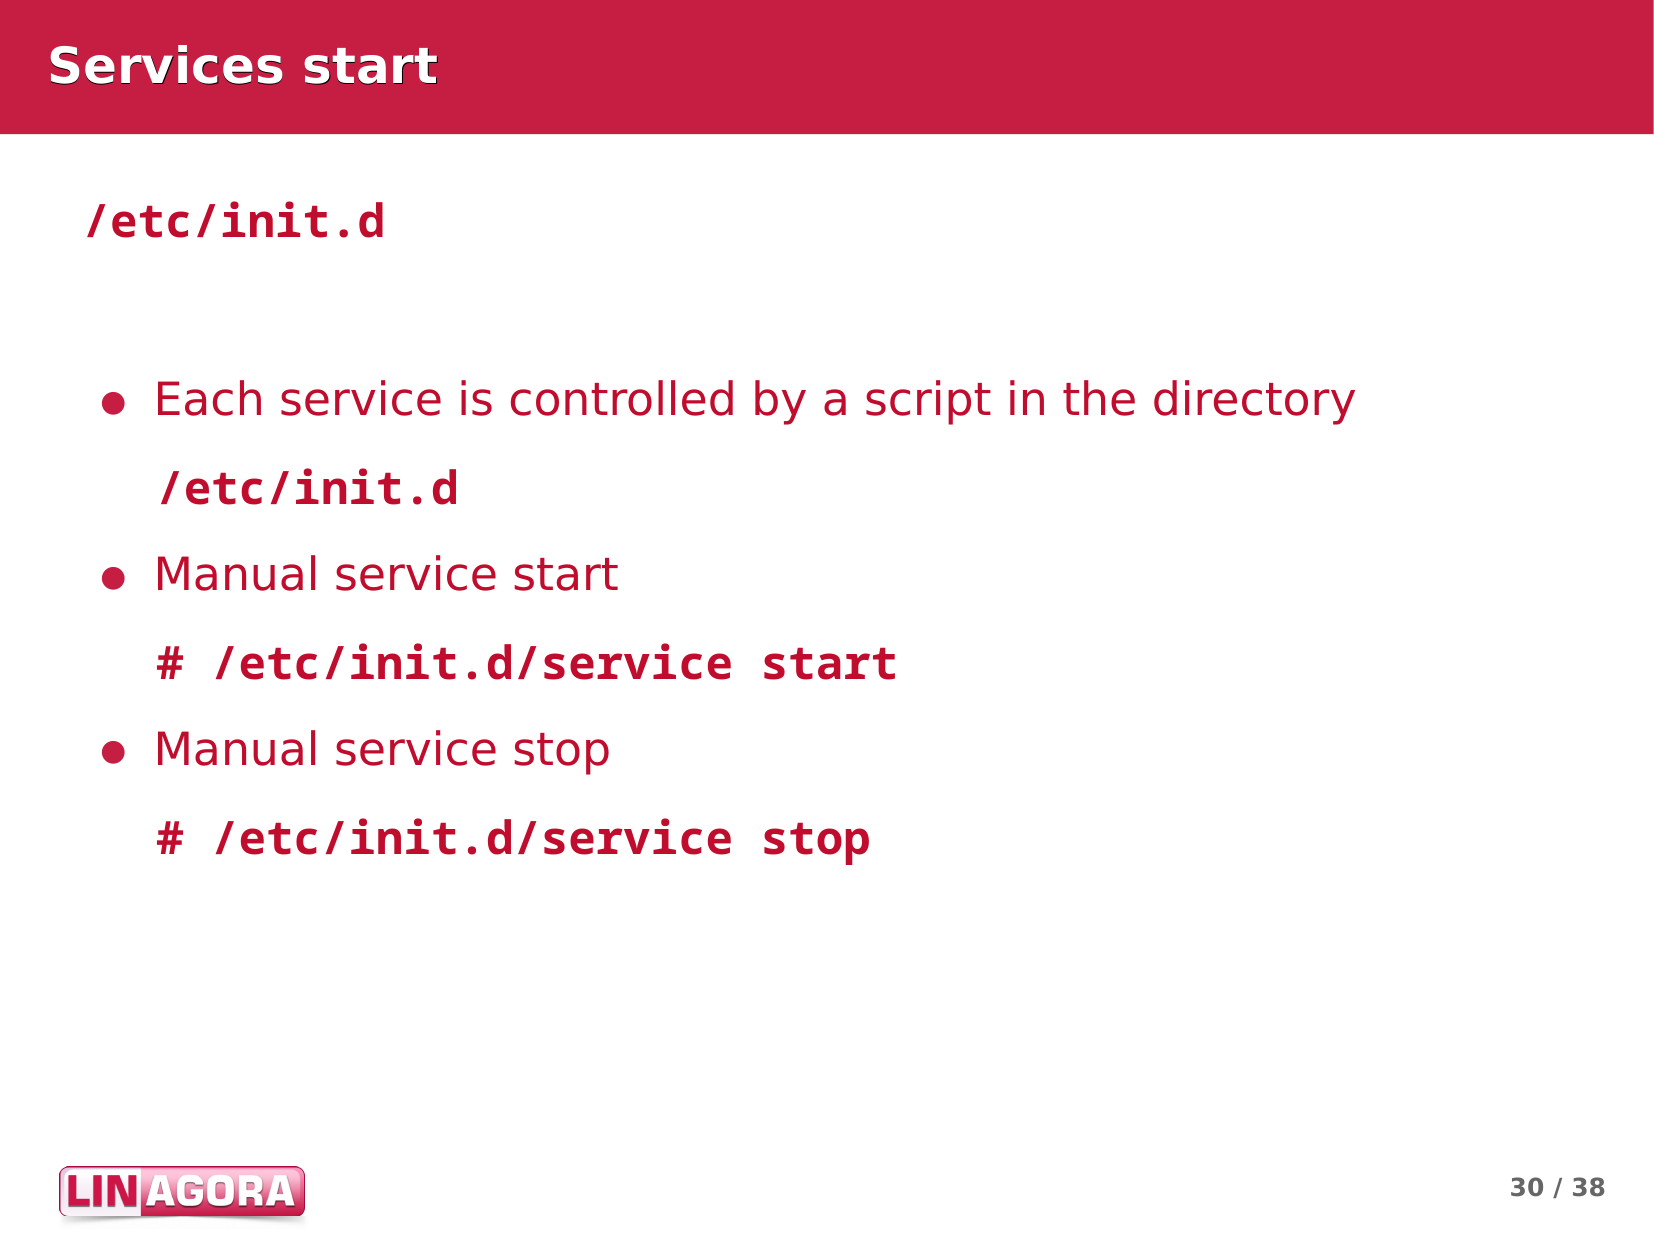

# Services start
/etc/init.d
Each service is controlled by a script in the directory
/etc/init.d
Manual service start
# /etc/init.d/service start
Manual service stop
# /etc/init.d/service stop